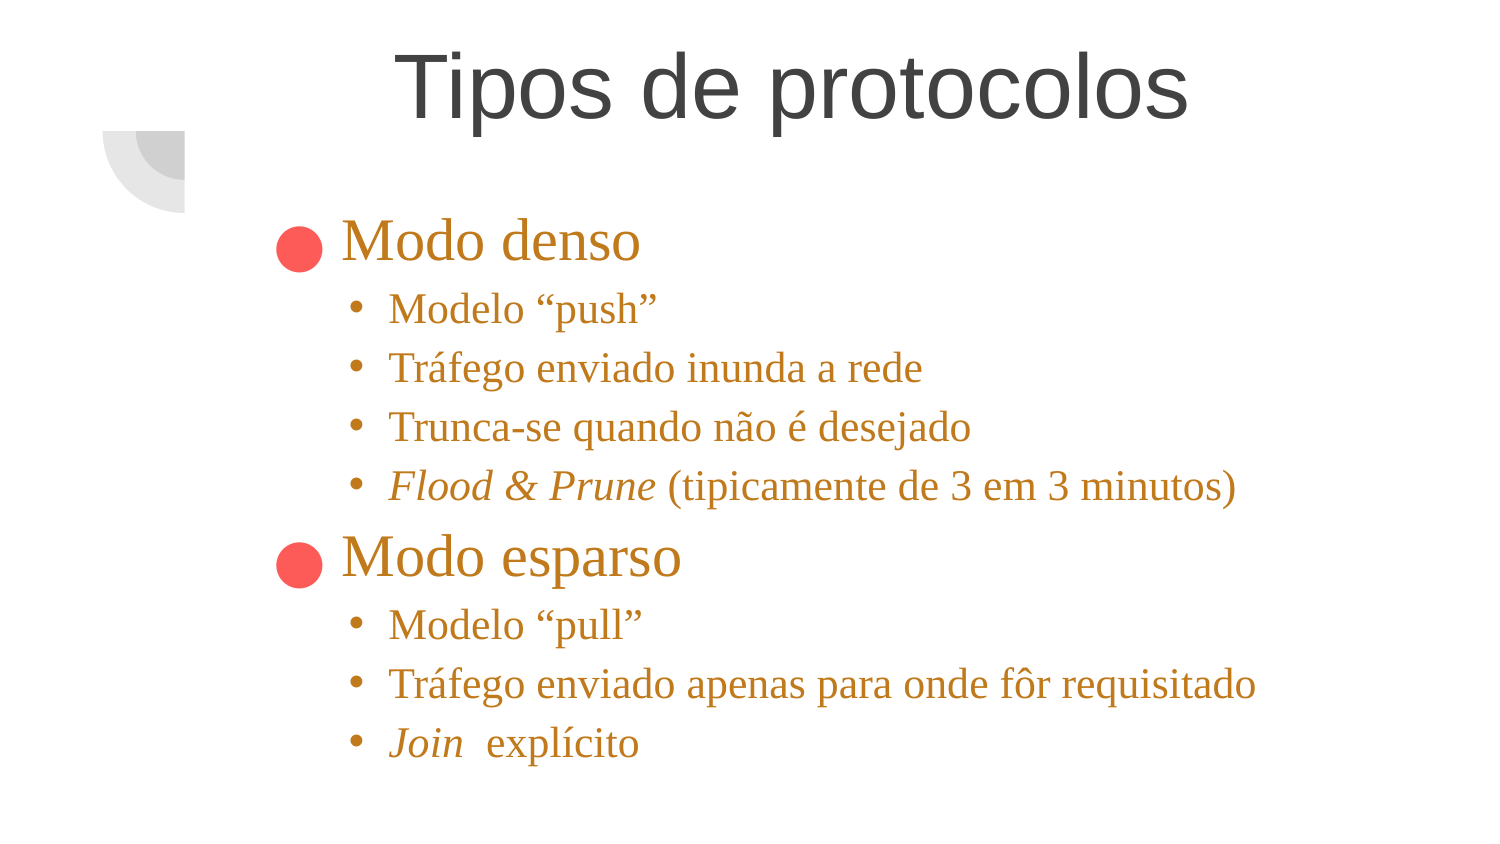

# Tipos de protocolos
 Modo denso
Modelo “push”
Tráfego enviado inunda a rede
Trunca-se quando não é desejado
Flood & Prune (tipicamente de 3 em 3 minutos)
 Modo esparso
Modelo “pull”
Tráfego enviado apenas para onde fôr requisitado
Join explícito